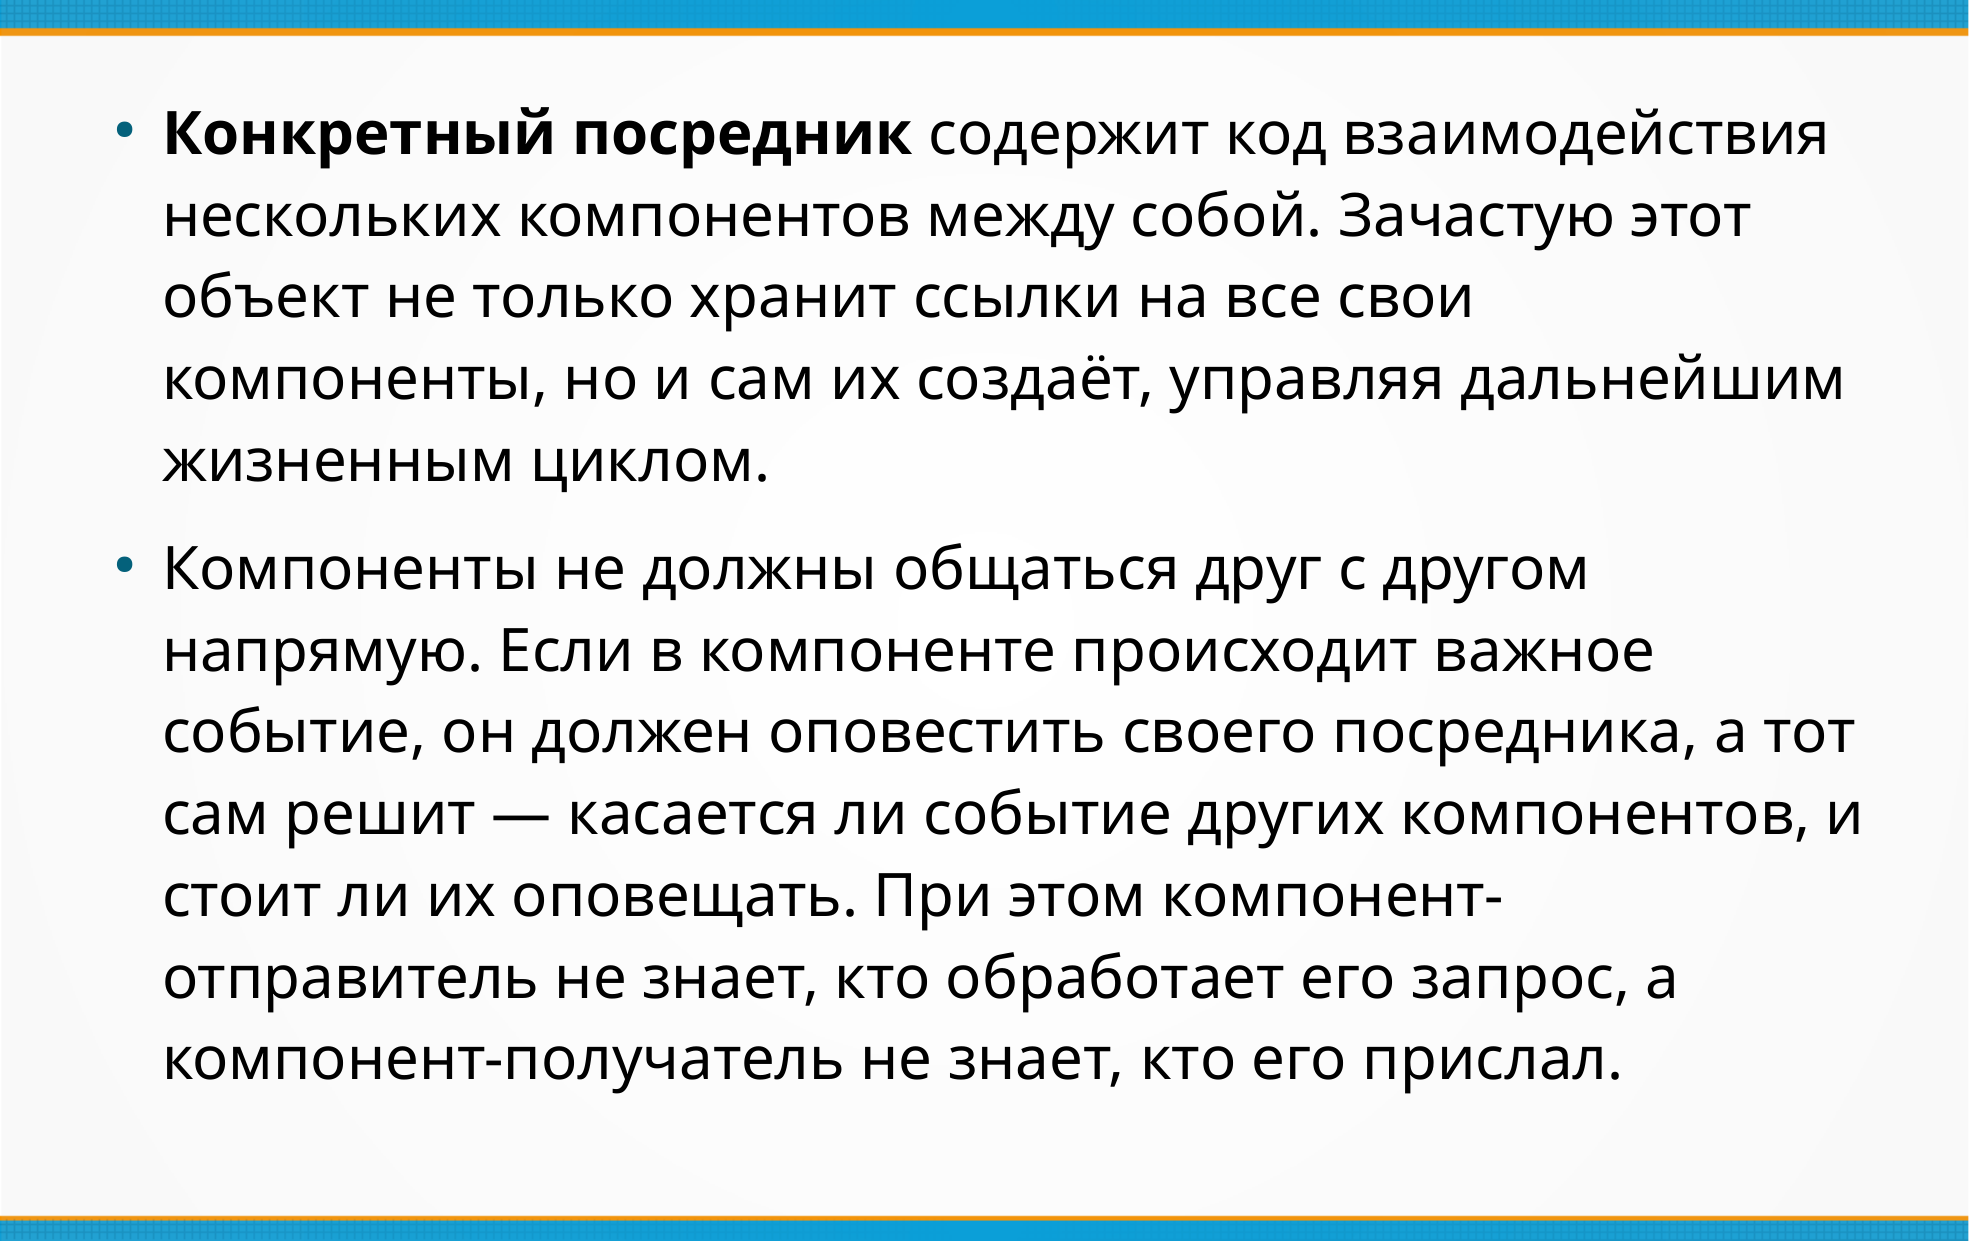

# Конкретный посредник содержит код взаимодействия нескольких компонентов между собой. Зачастую этот объект не только хранит ссылки на все свои компоненты, но и сам их создаёт, управляя дальнейшим жизненным циклом.
Компоненты не должны общаться друг с другом напрямую. Если в компоненте происходит важное событие, он должен оповестить своего посредника, а тот сам решит — касается ли событие других компонентов, и стоит ли их оповещать. При этом компонент-отправитель не знает, кто обработает его запрос, а компонент-получатель не знает, кто его прислал.